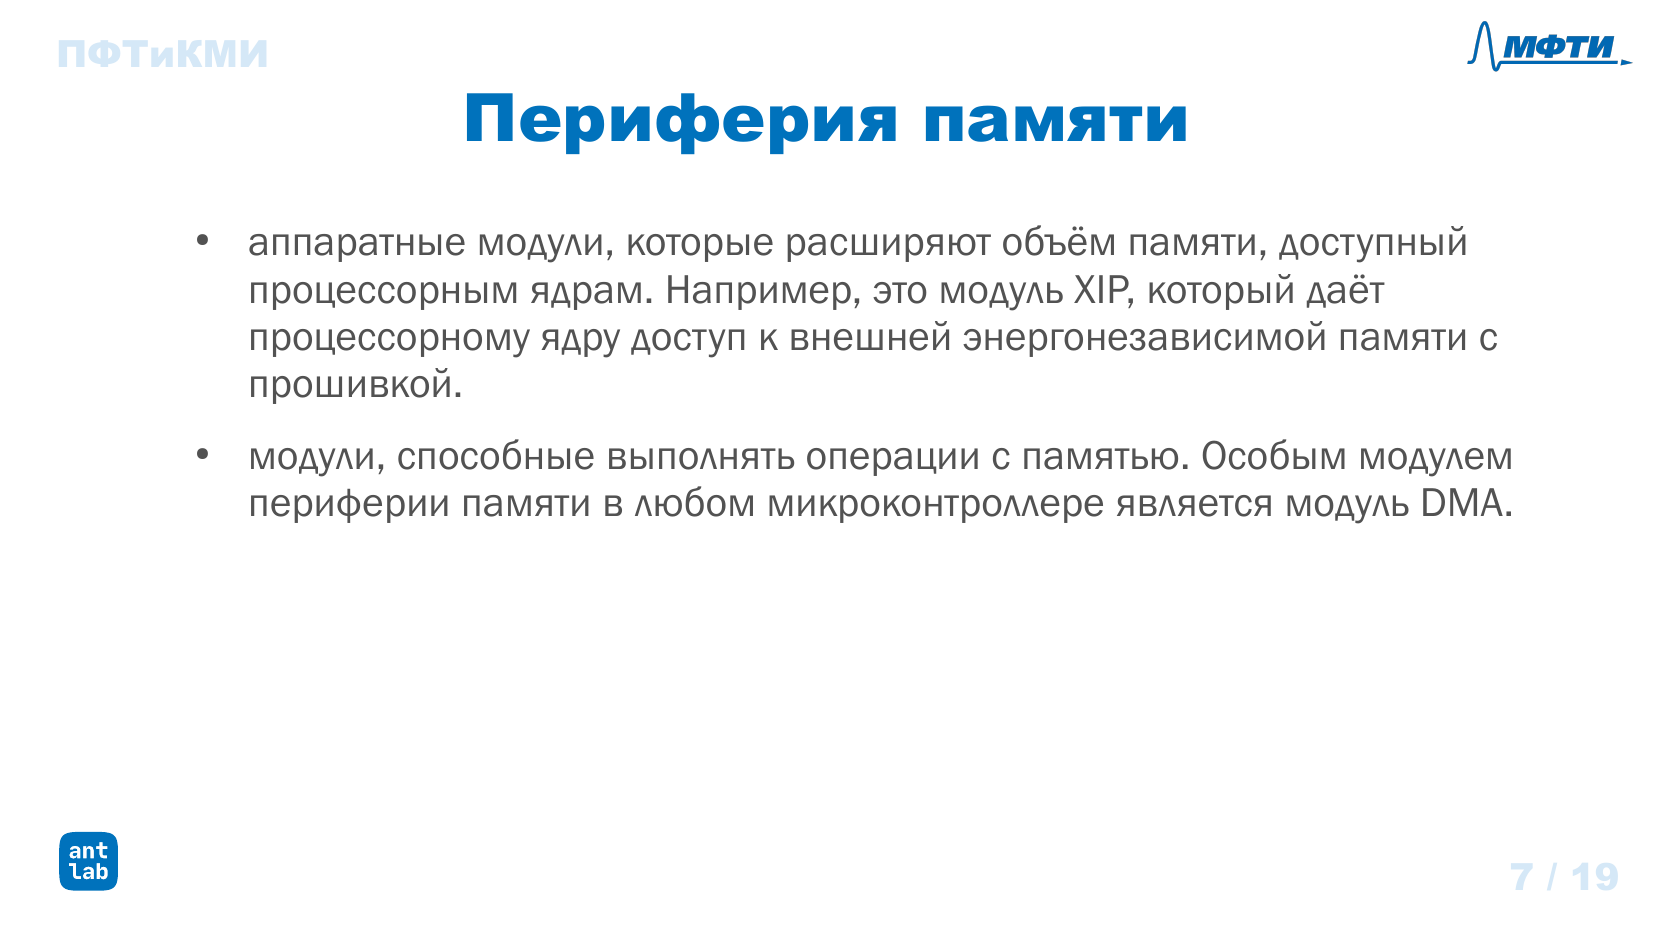

# Периферия памяти
аппаратные модули, которые расширяют объём памяти, доступный процессорным ядрам. Например, это модуль XIP, который даёт процессорному ядру доступ к внешней энергонезависимой памяти с прошивкой.
модули, способные выполнять операции с памятью. Особым модулем периферии памяти в любом микроконтроллере является модуль DMA.